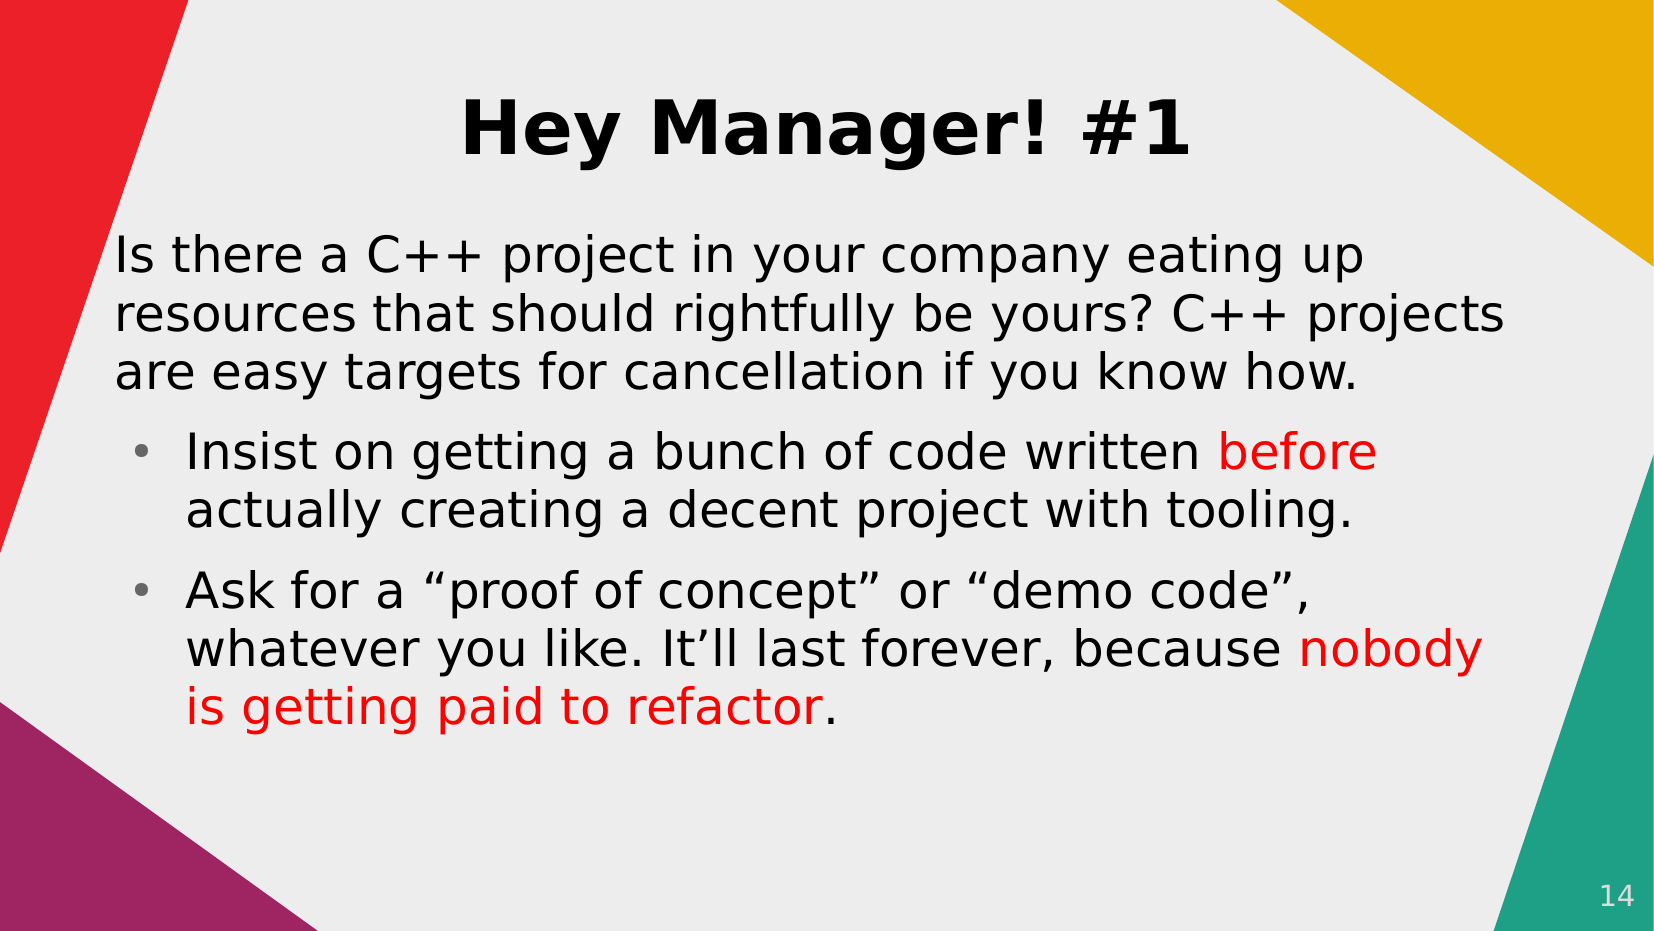

# Hey Manager! #1
Is there a C++ project in your company eating up resources that should rightfully be yours? C++ projects are easy targets for cancellation if you know how.
Insist on getting a bunch of code written before actually creating a decent project with tooling.
Ask for a “proof of concept” or “demo code”, whatever you like. It’ll last forever, because nobody is getting paid to refactor.
14